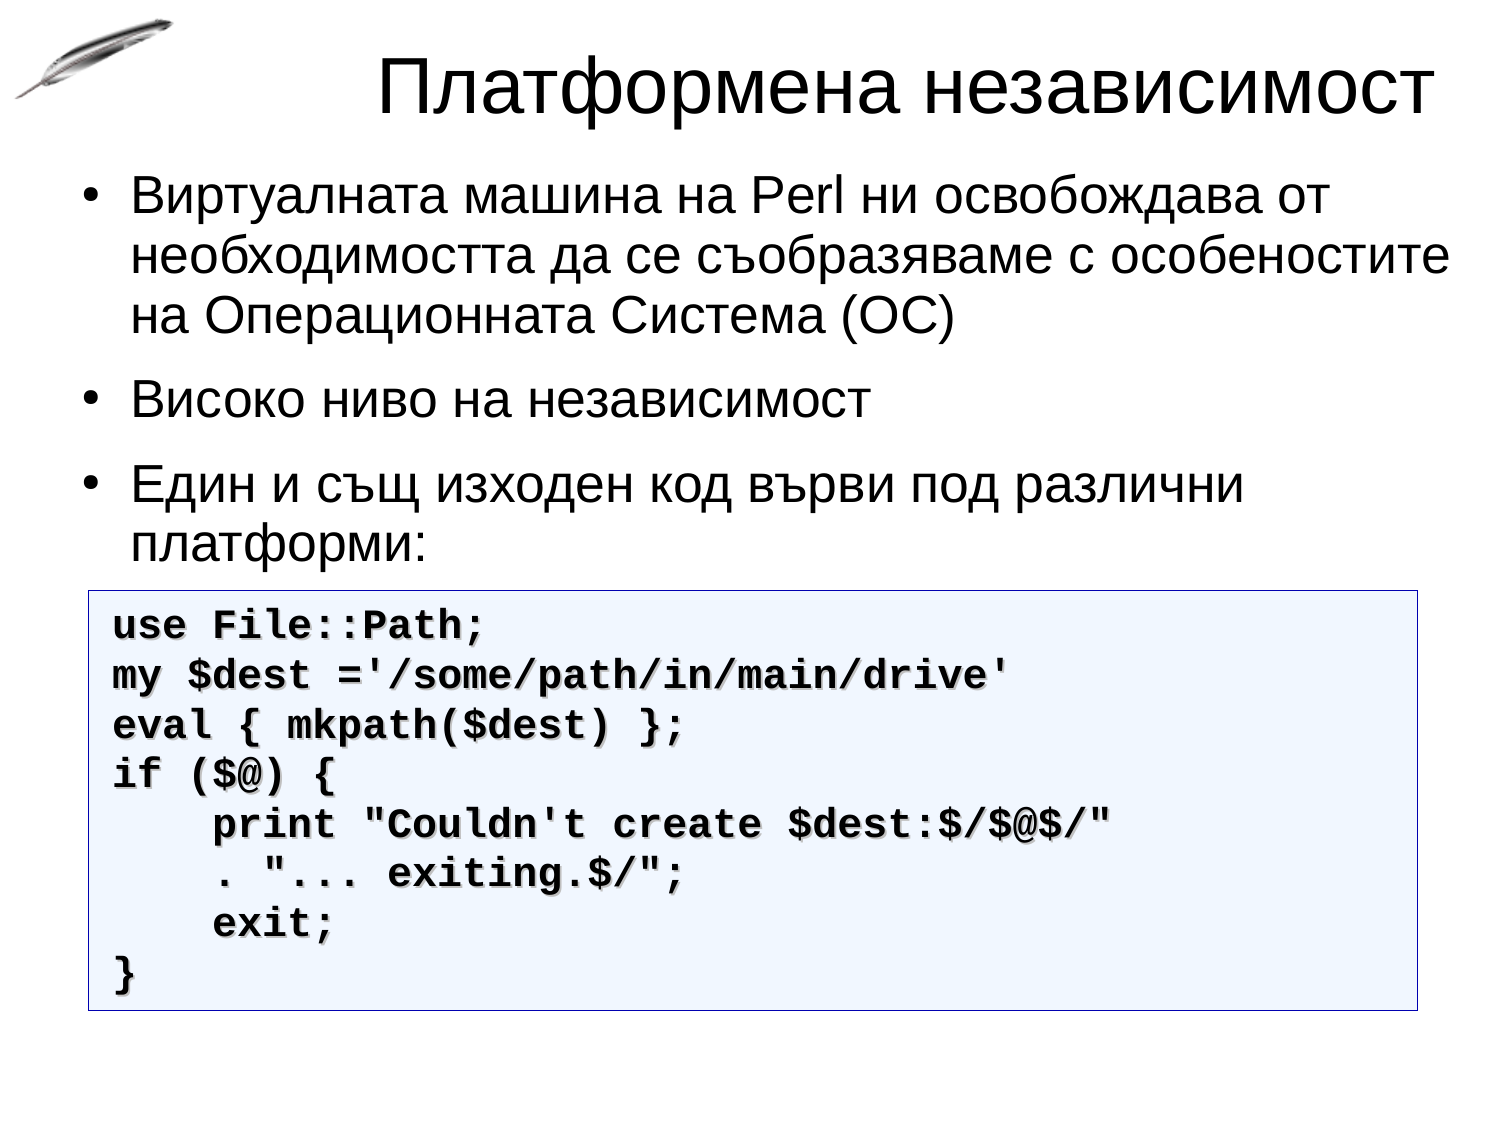

# Платформена независимост
Виртуалната машина на Perl ни освобождава от необходимостта да се съобразяваме с особеностите на Операционната Система (ОС)
Високо ниво на независимост
Един и същ изходен код върви под различни платформи:
use File::Path;
my $dest ='/some/path/in/main/drive'
eval { mkpath($dest) };
if ($@) {
 print "Couldn't create $dest:$/$@$/"
 . "... exiting.$/";
 exit;
}